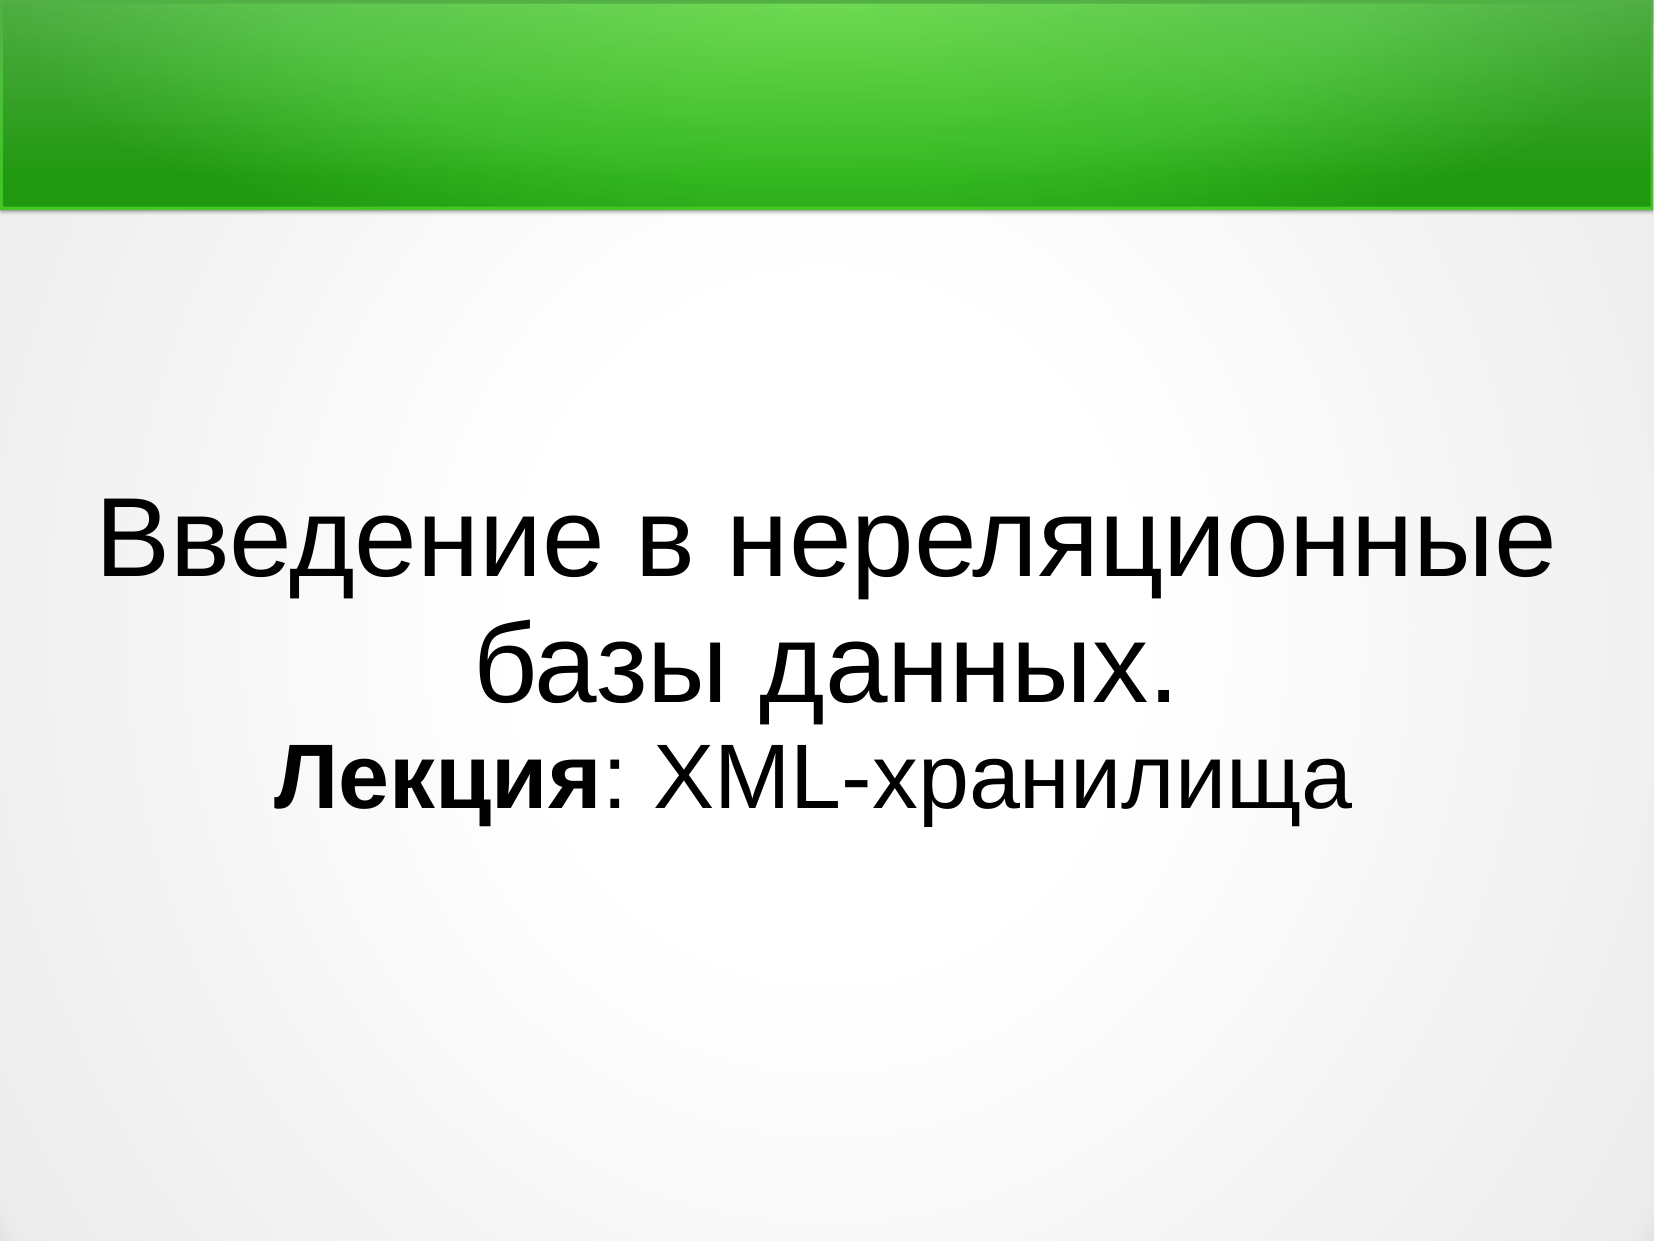

# Введение в нереляционные базы данных.
Лекция: XML-хранилища